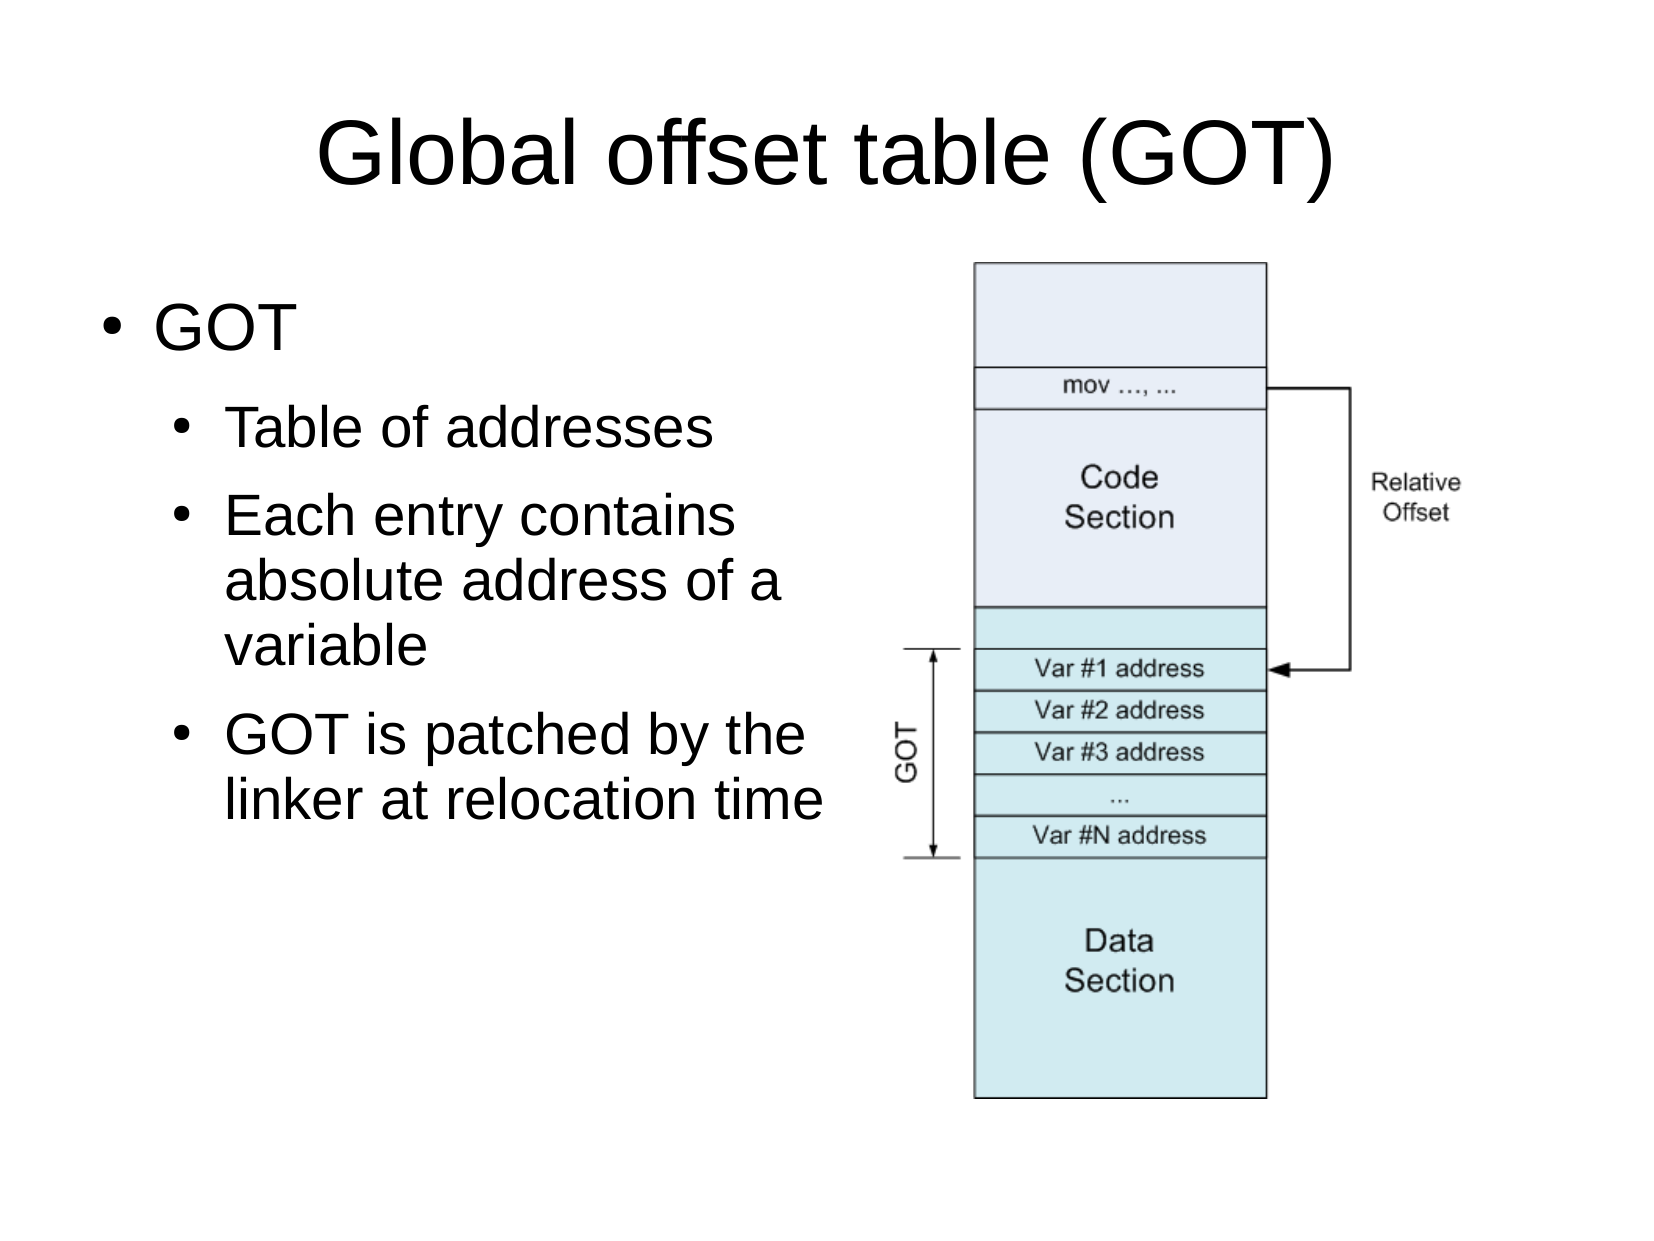

# Global offset table (GOT)
GOT
Table of addresses
Each entry contains absolute address of a variable
GOT is patched by the linker at relocation time